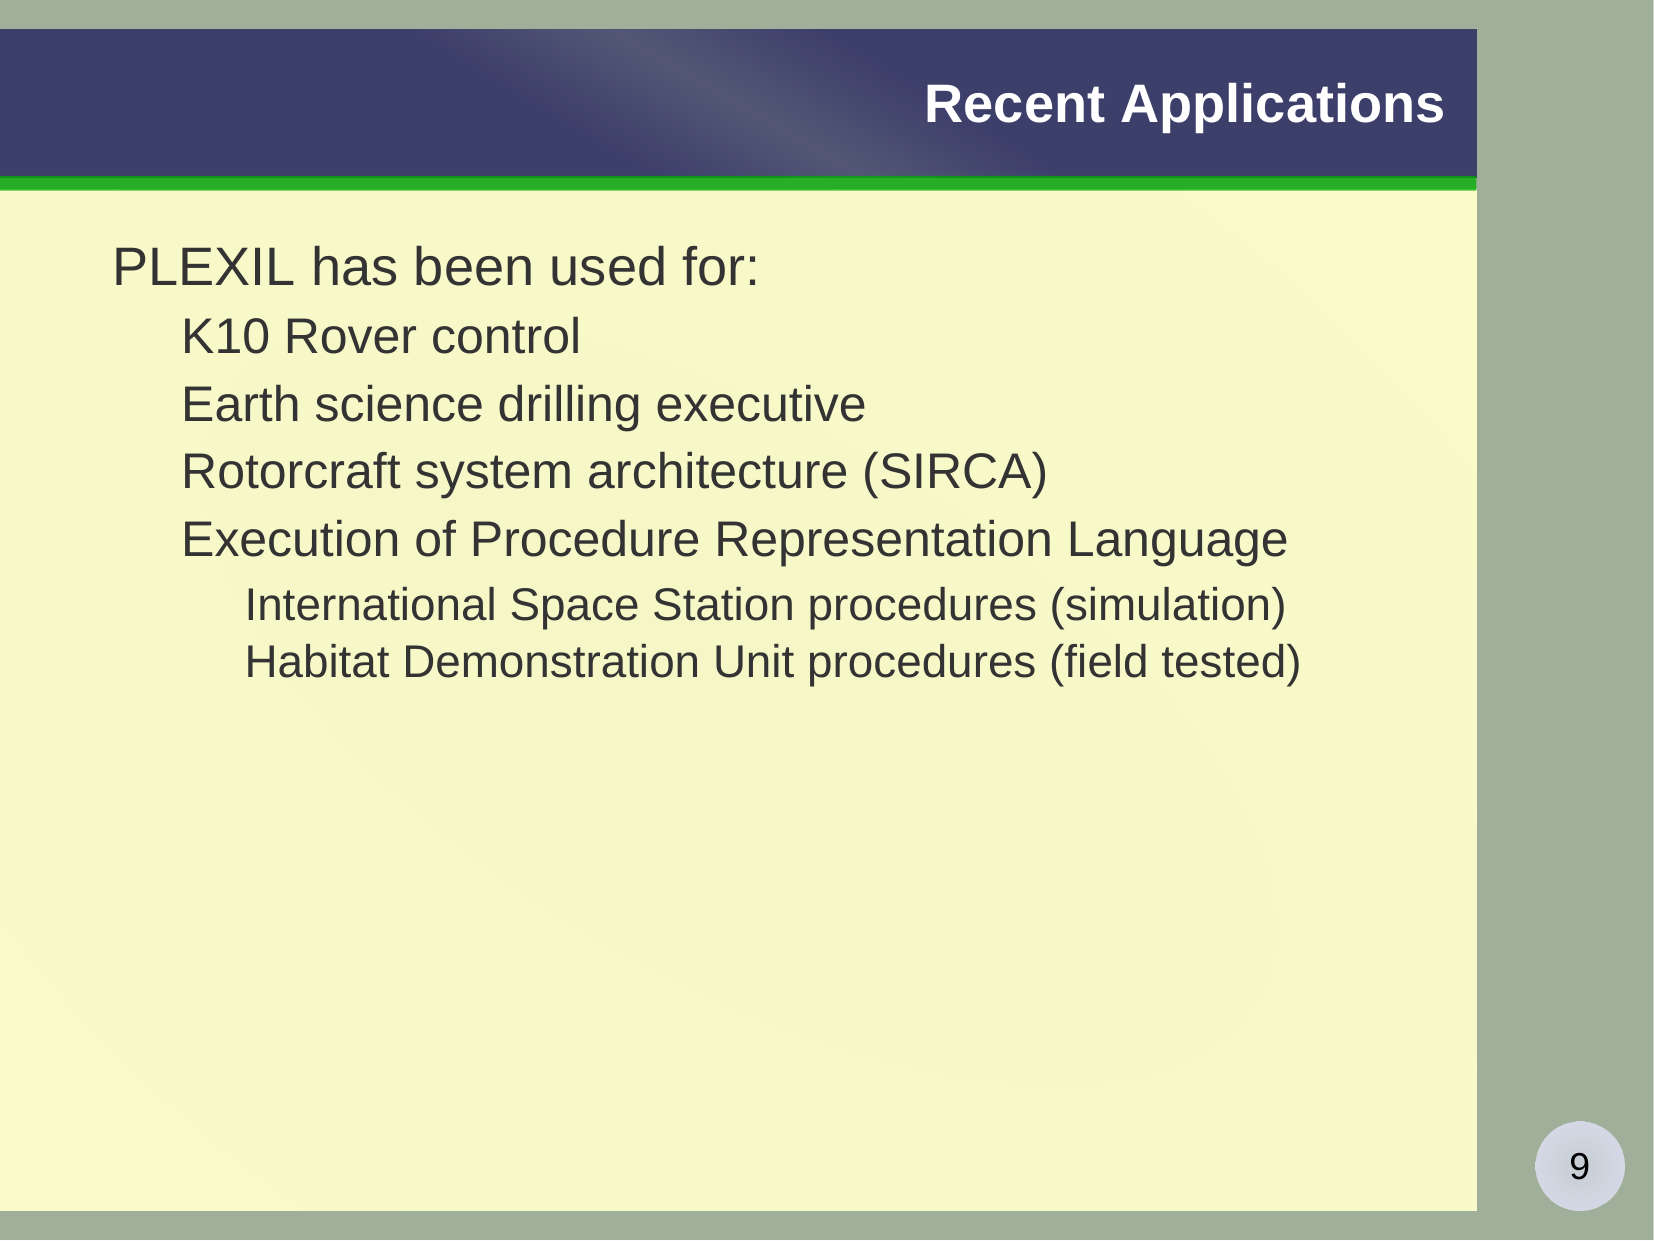

# Recent Applications
PLEXIL has been used for:
K10 Rover control
Earth science drilling executive
Rotorcraft system architecture (SIRCA)
Execution of Procedure Representation Language
International Space Station procedures (simulation)
Habitat Demonstration Unit procedures (field tested)